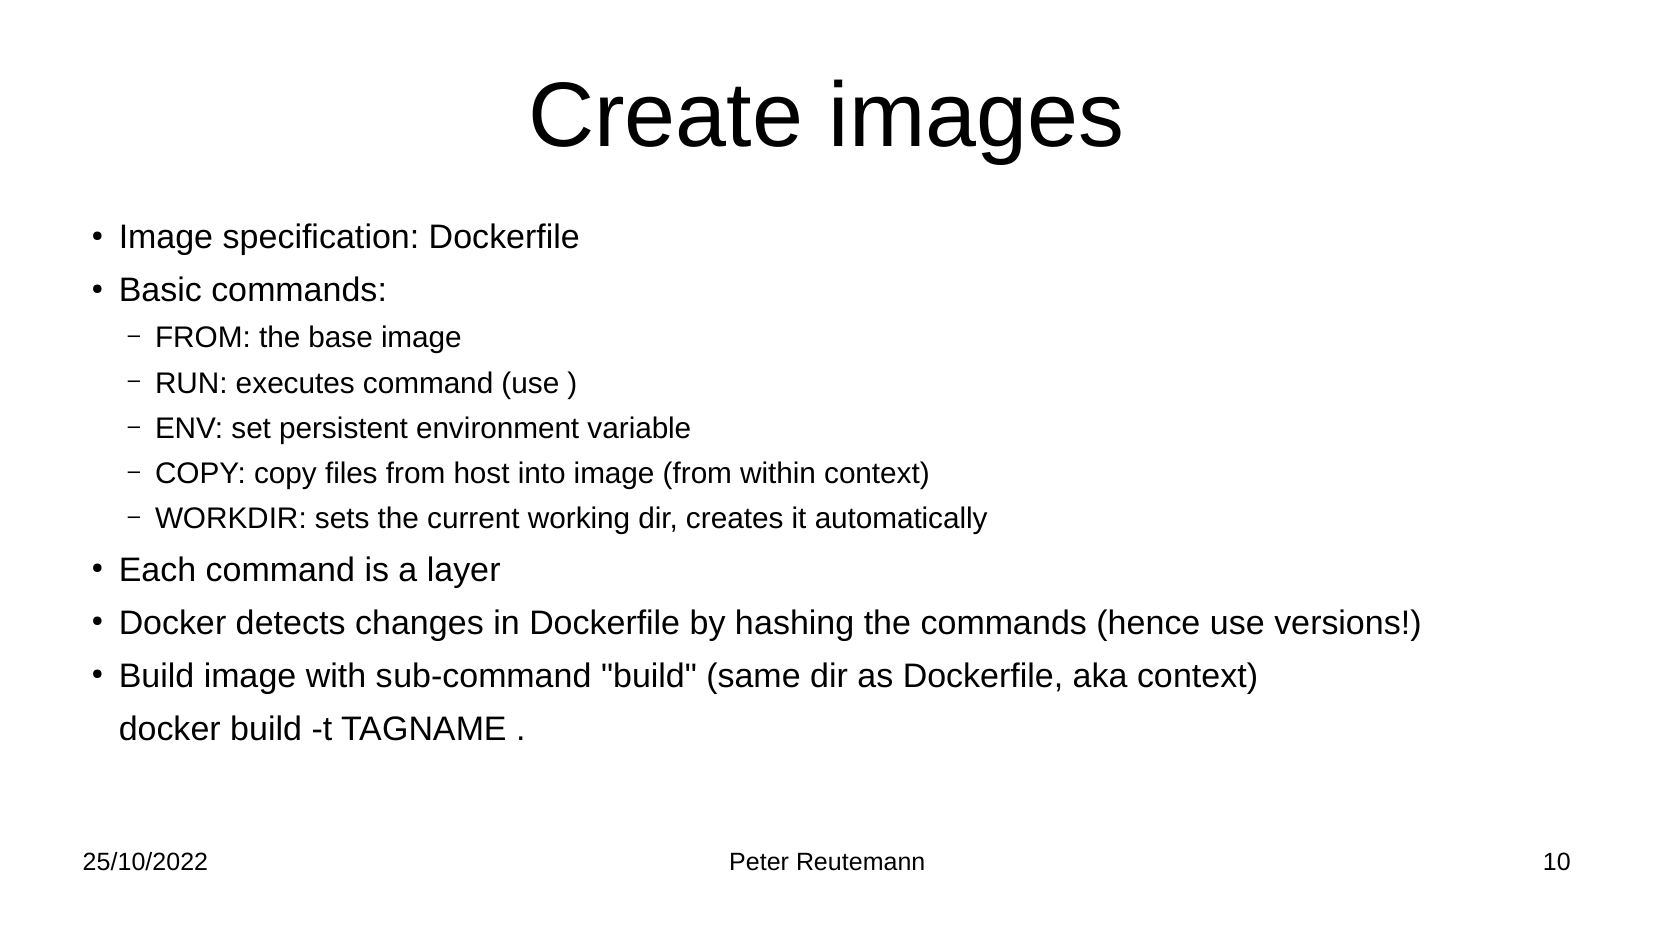

# Create images
Image specification: Dockerfile
Basic commands:
FROM: the base image
RUN: executes command (use )
ENV: set persistent environment variable
COPY: copy files from host into image (from within context)
WORKDIR: sets the current working dir, creates it automatically
Each command is a layer
Docker detects changes in Dockerfile by hashing the commands (hence use versions!)
Build image with sub-command "build" (same dir as Dockerfile, aka context)
docker build -t TAGNAME .
25/10/2022
Peter Reutemann
10